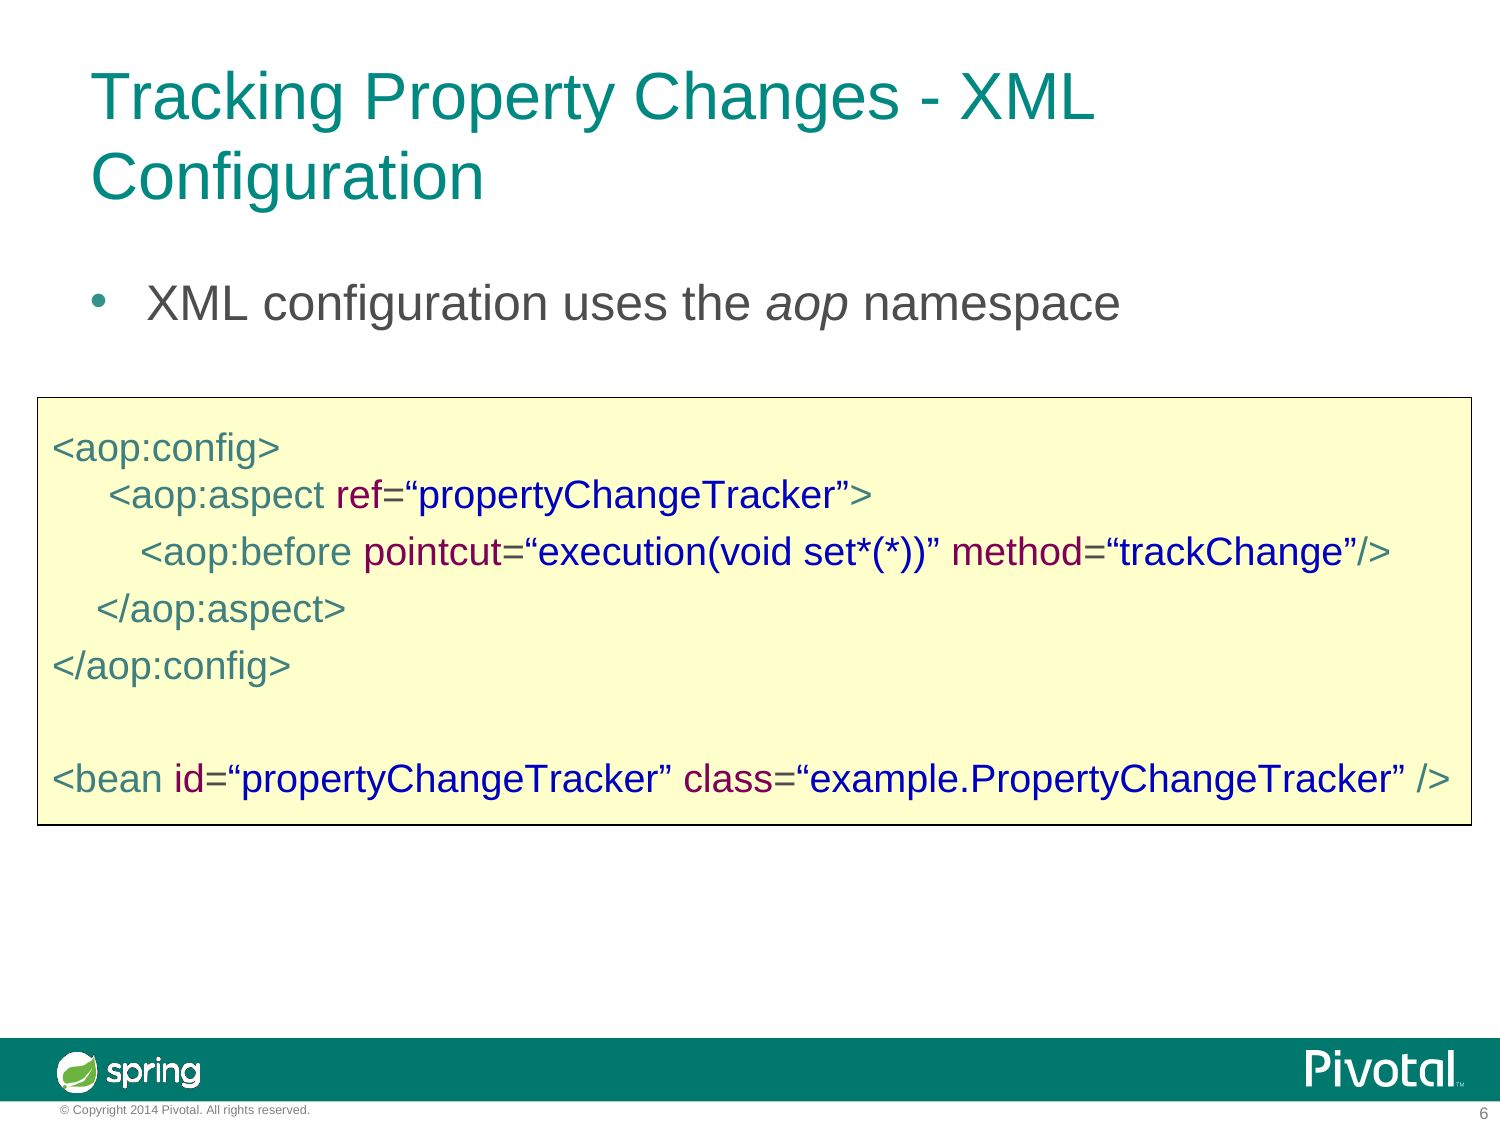

# Tracking Property Changes - XML Configuration
XML configuration uses the aop namespace
<aop:config>
<aop:aspect ref=“propertyChangeTracker”>
 <aop:before pointcut=“execution(void set*(*))” method=“trackChange”/>
 </aop:aspect>
</aop:config>
<bean id=“propertyChangeTracker” class=“example.PropertyChangeTracker” />